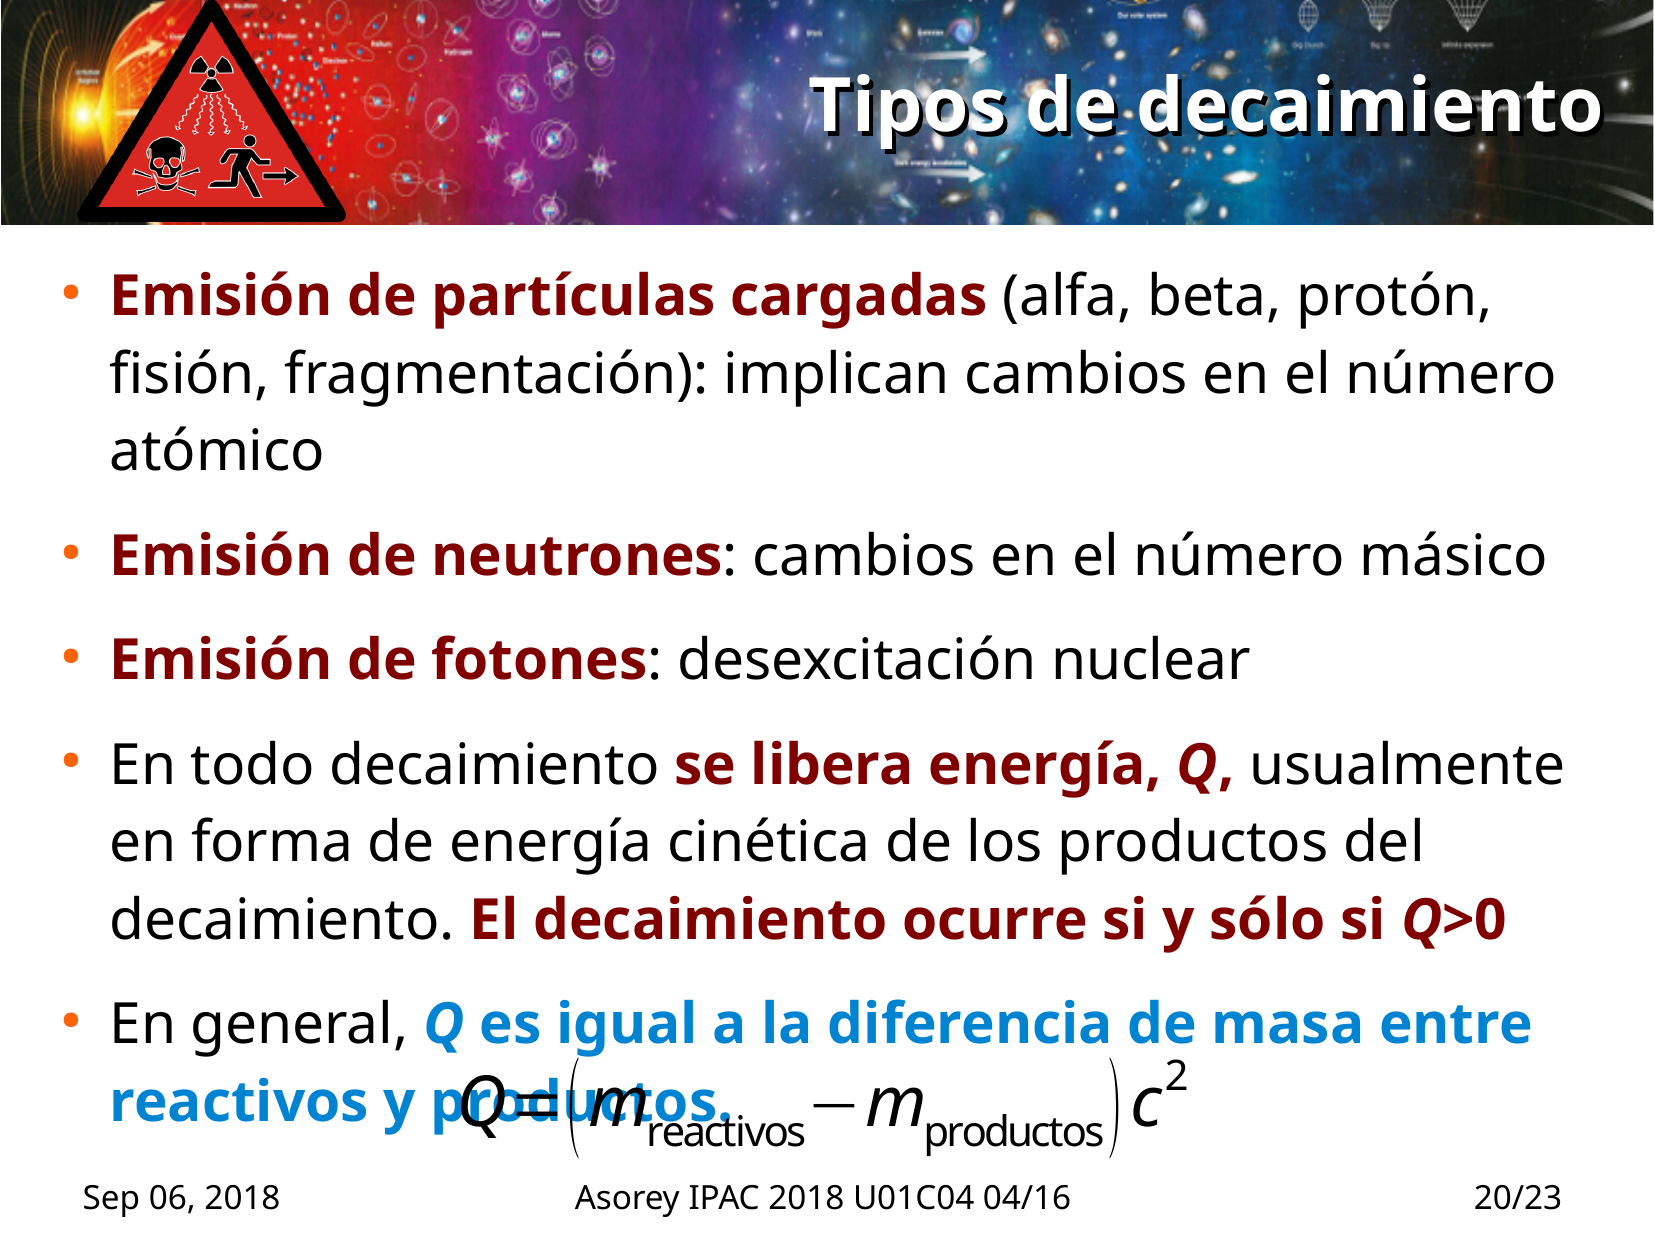

# Tipos de decaimiento
Emisión de partículas cargadas (alfa, beta, protón, fisión, fragmentación): implican cambios en el número atómico
Emisión de neutrones: cambios en el número másico
Emisión de fotones: desexcitación nuclear
En todo decaimiento se libera energía, Q, usualmente en forma de energía cinética de los productos del decaimiento. El decaimiento ocurre si y sólo si Q>0
En general, Q es igual a la diferencia de masa entre reactivos y productos.
Sep 06, 2018
Asorey IPAC 2018 U01C04 04/16
20